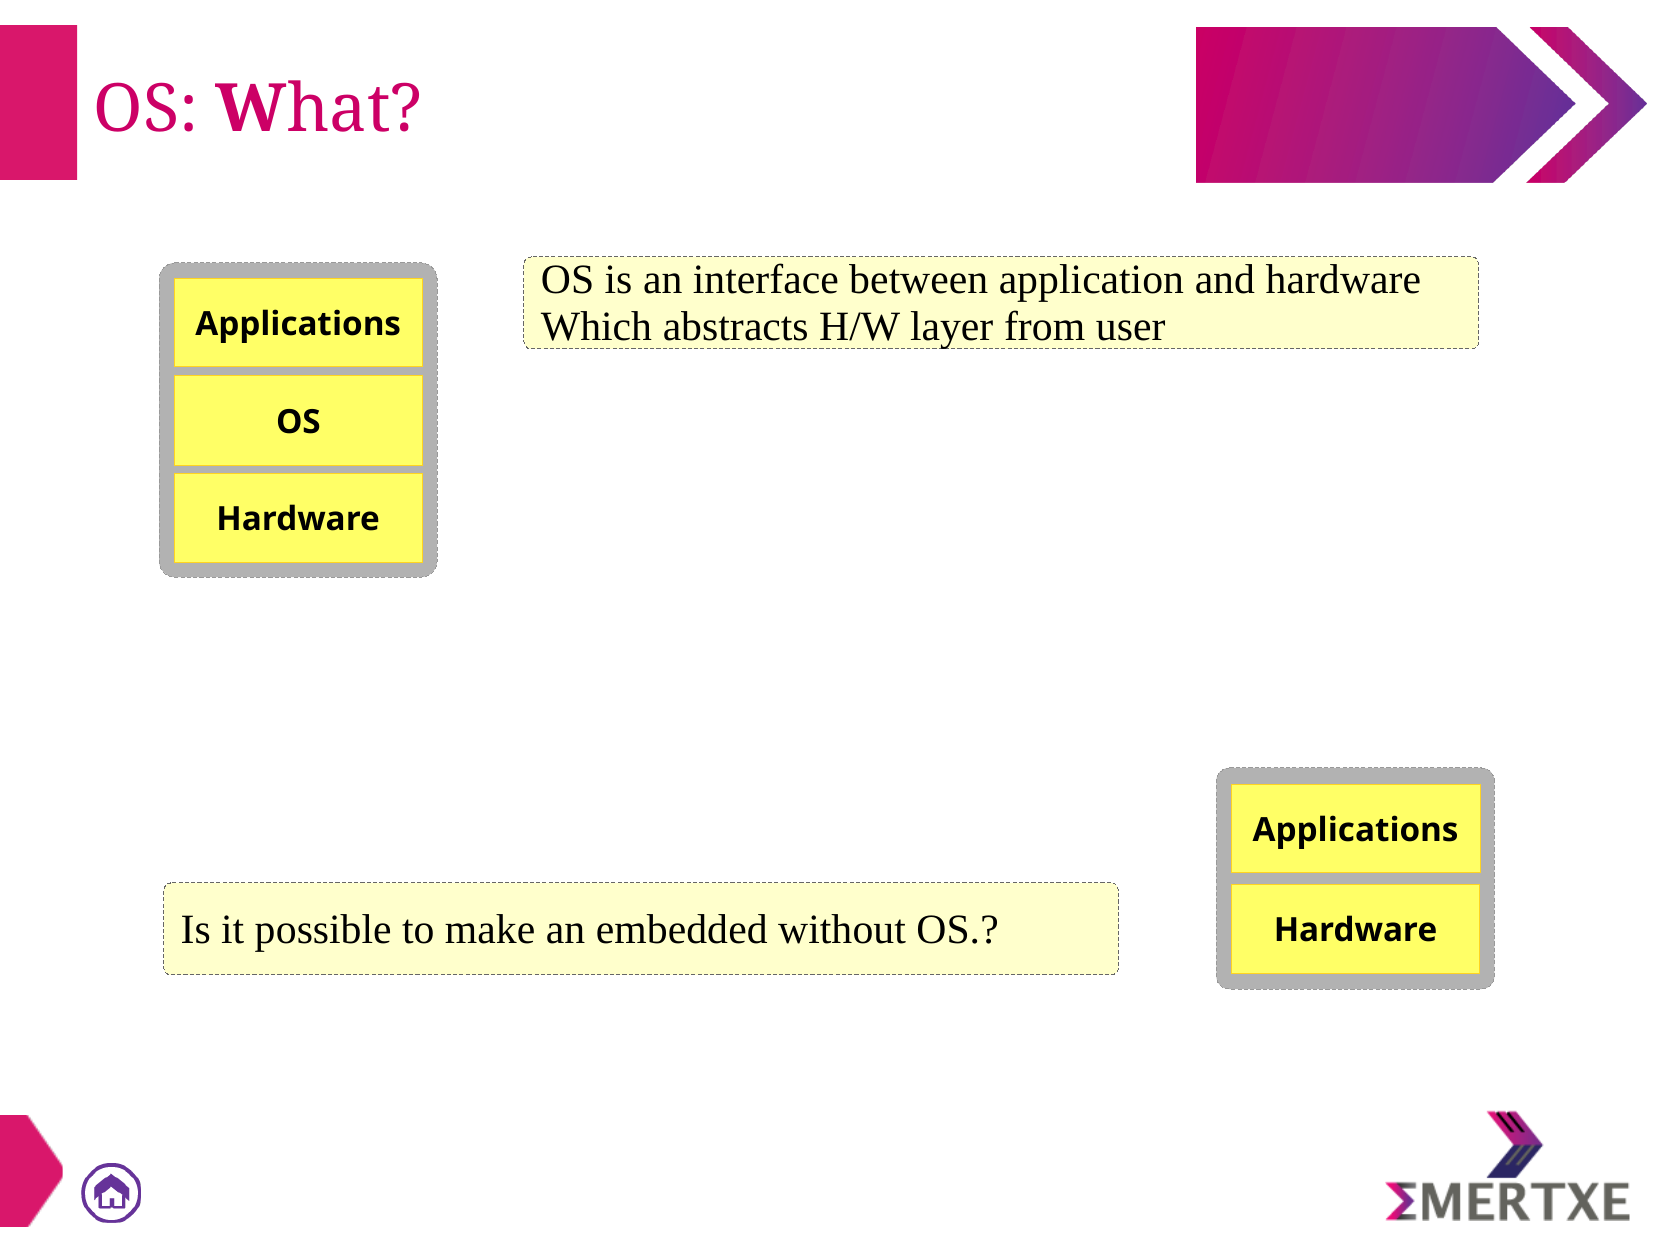

# OS: What?
OS is an interface between application and hardware
Which abstracts H/W layer from user
Applications
OS
Hardware
Applications
Hardware
Is it possible to make an embedded without OS.?